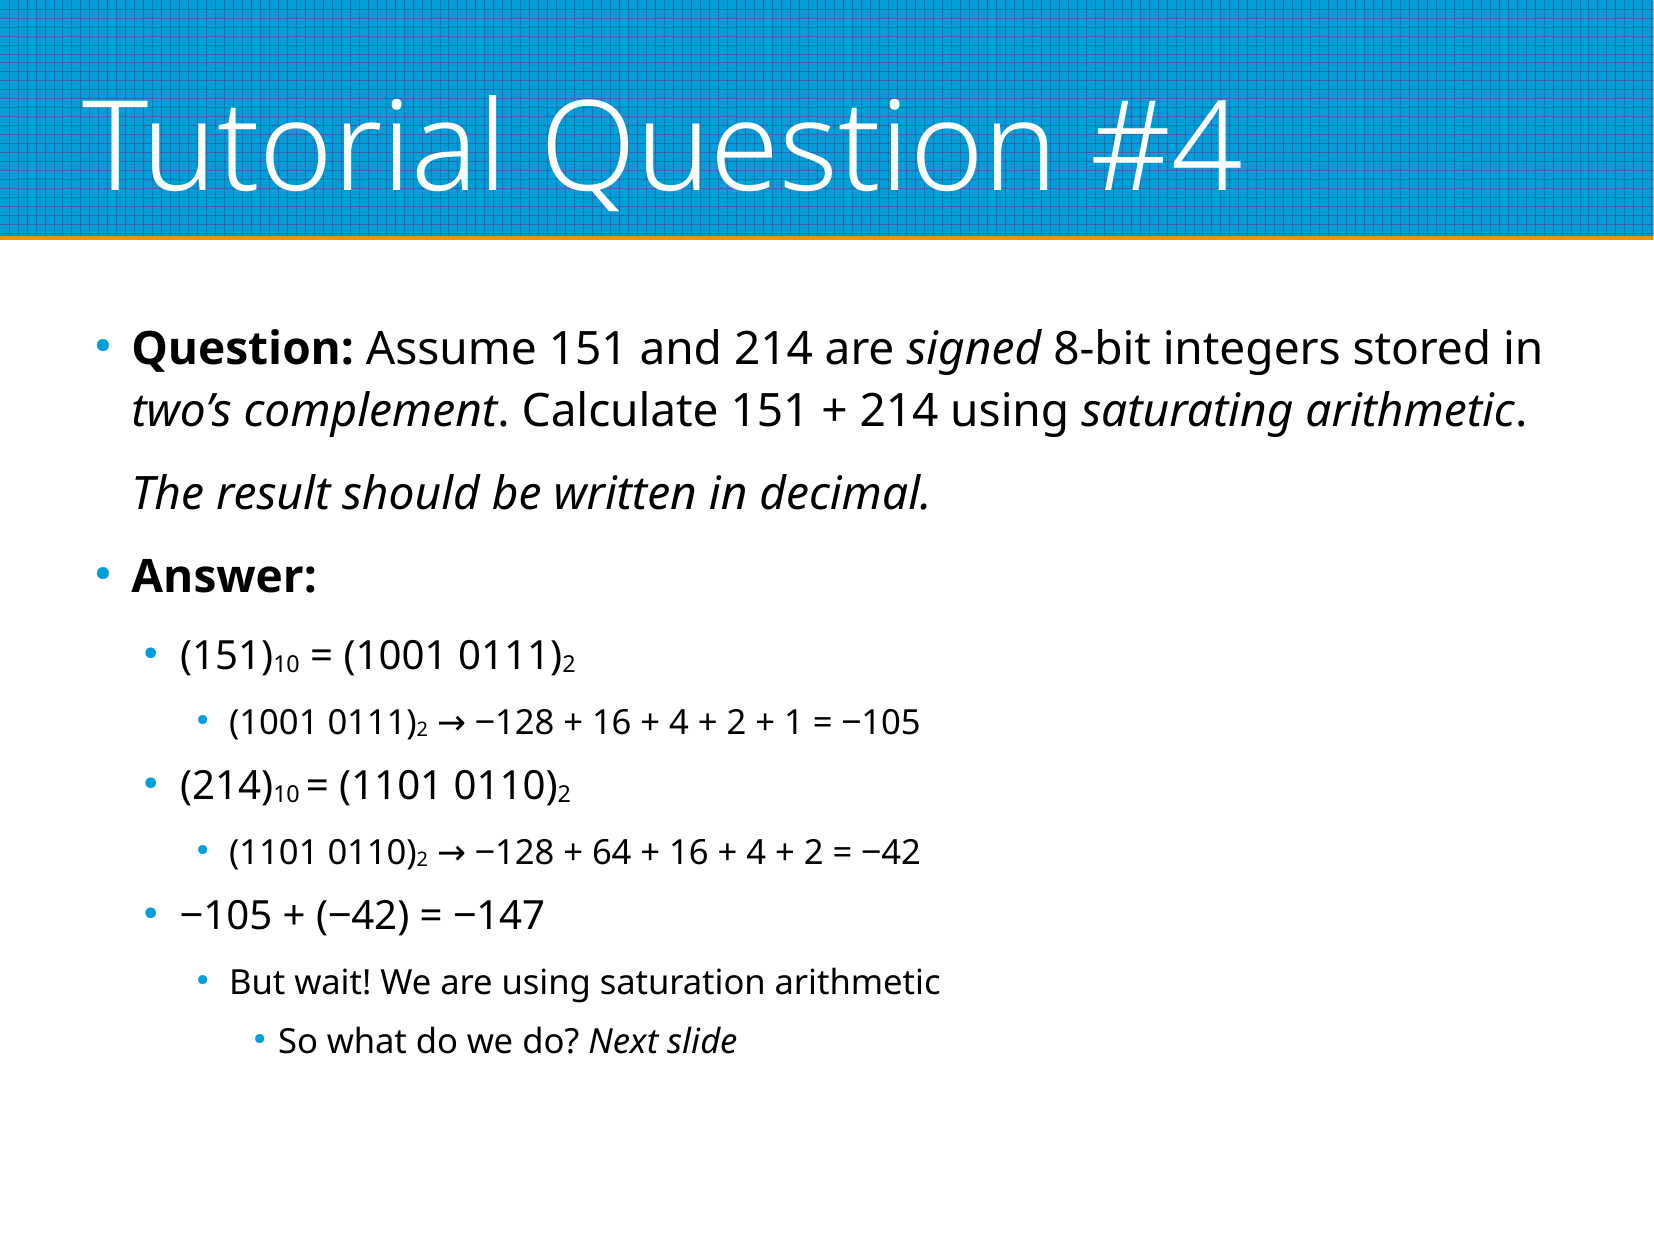

# Tutorial Question #4
Question: Assume 151 and 214 are signed 8-bit integers stored in two’s complement. Calculate 151 + 214 using saturating arithmetic.
The result should be written in decimal.
Answer:
(151)10 = (1001 0111)2
(1001 0111)2 → ‒128 + 16 + 4 + 2 + 1 = ‒105
(214)10 = (1101 0110)2
(1101 0110)2 → ‒128 + 64 + 16 + 4 + 2 = ‒42
‒105 + (‒42) = ‒147
But wait! We are using saturation arithmetic
So what do we do? Next slide